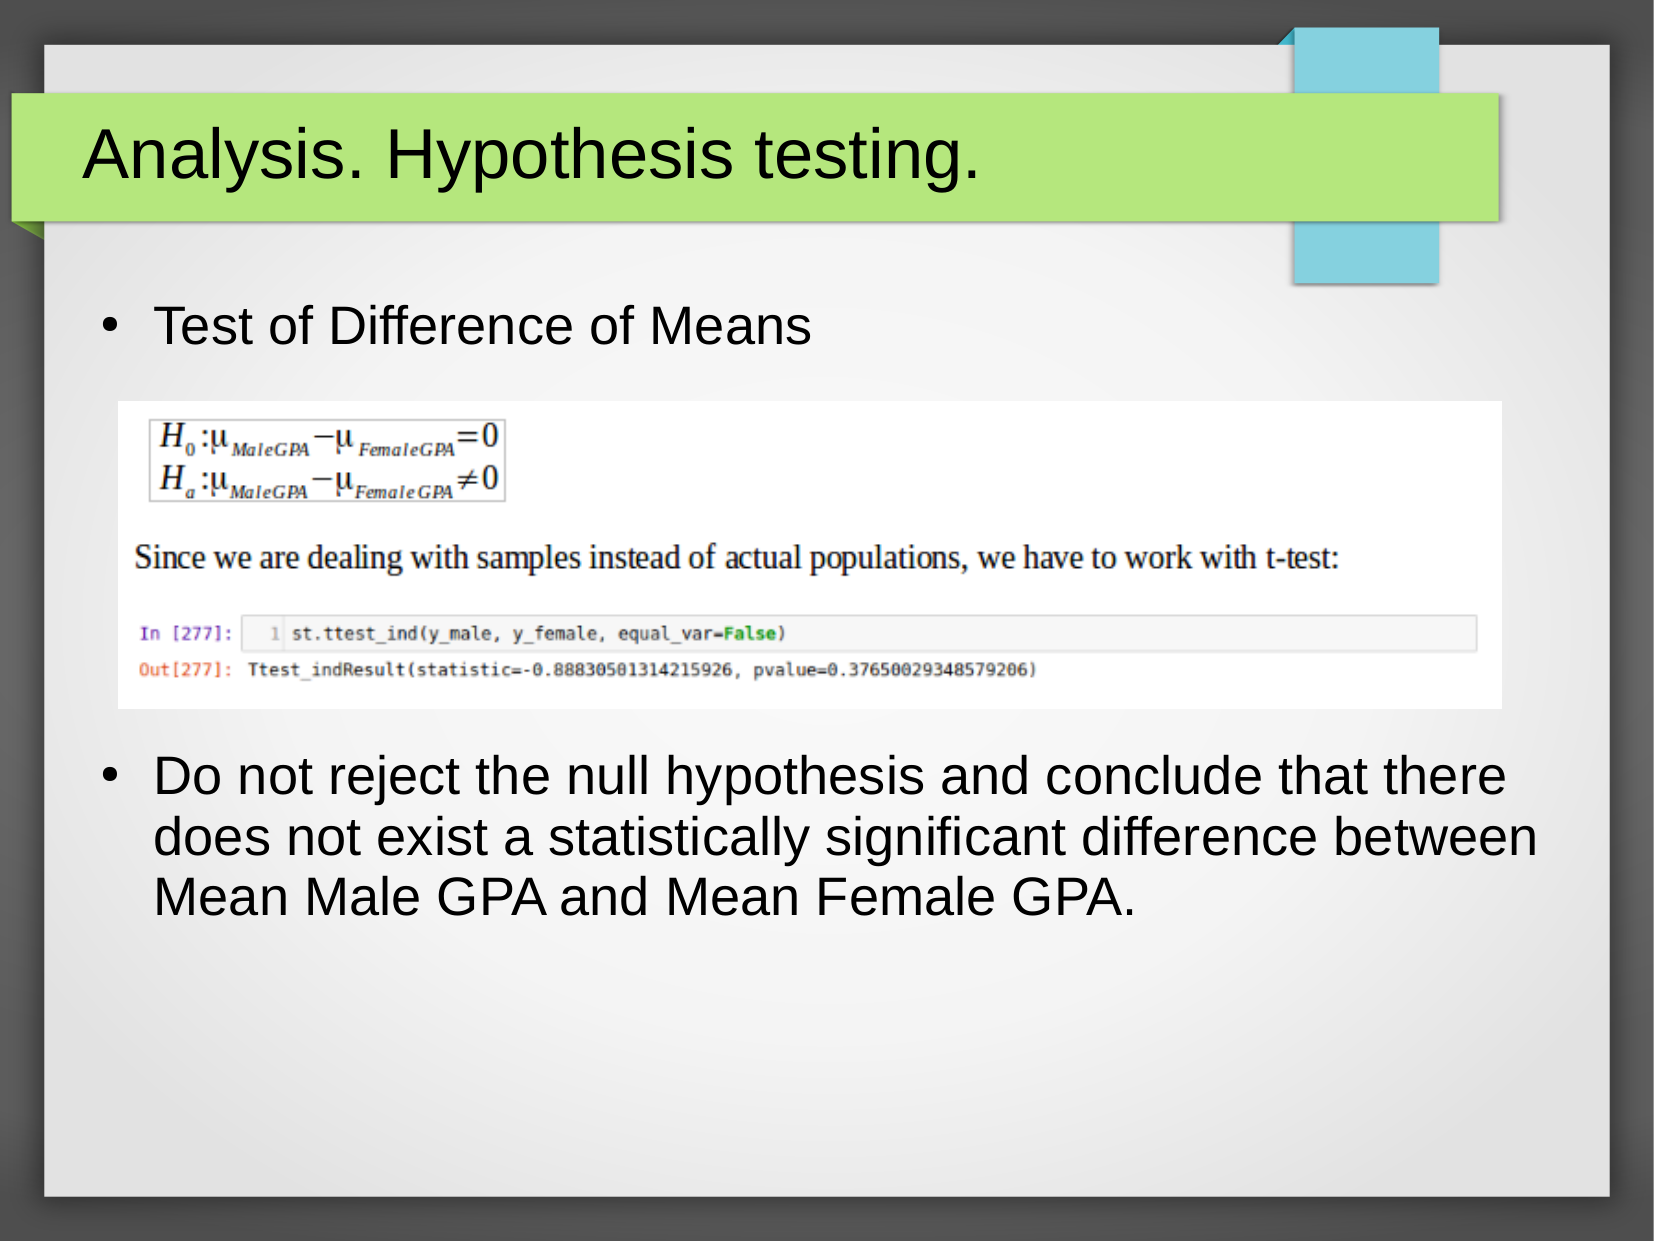

# Analysis. Hypothesis testing.
Test of Difference of Means
Do not reject the null hypothesis and conclude that there does not exist a statistically significant difference between Mean Male GPA and Mean Female GPA.